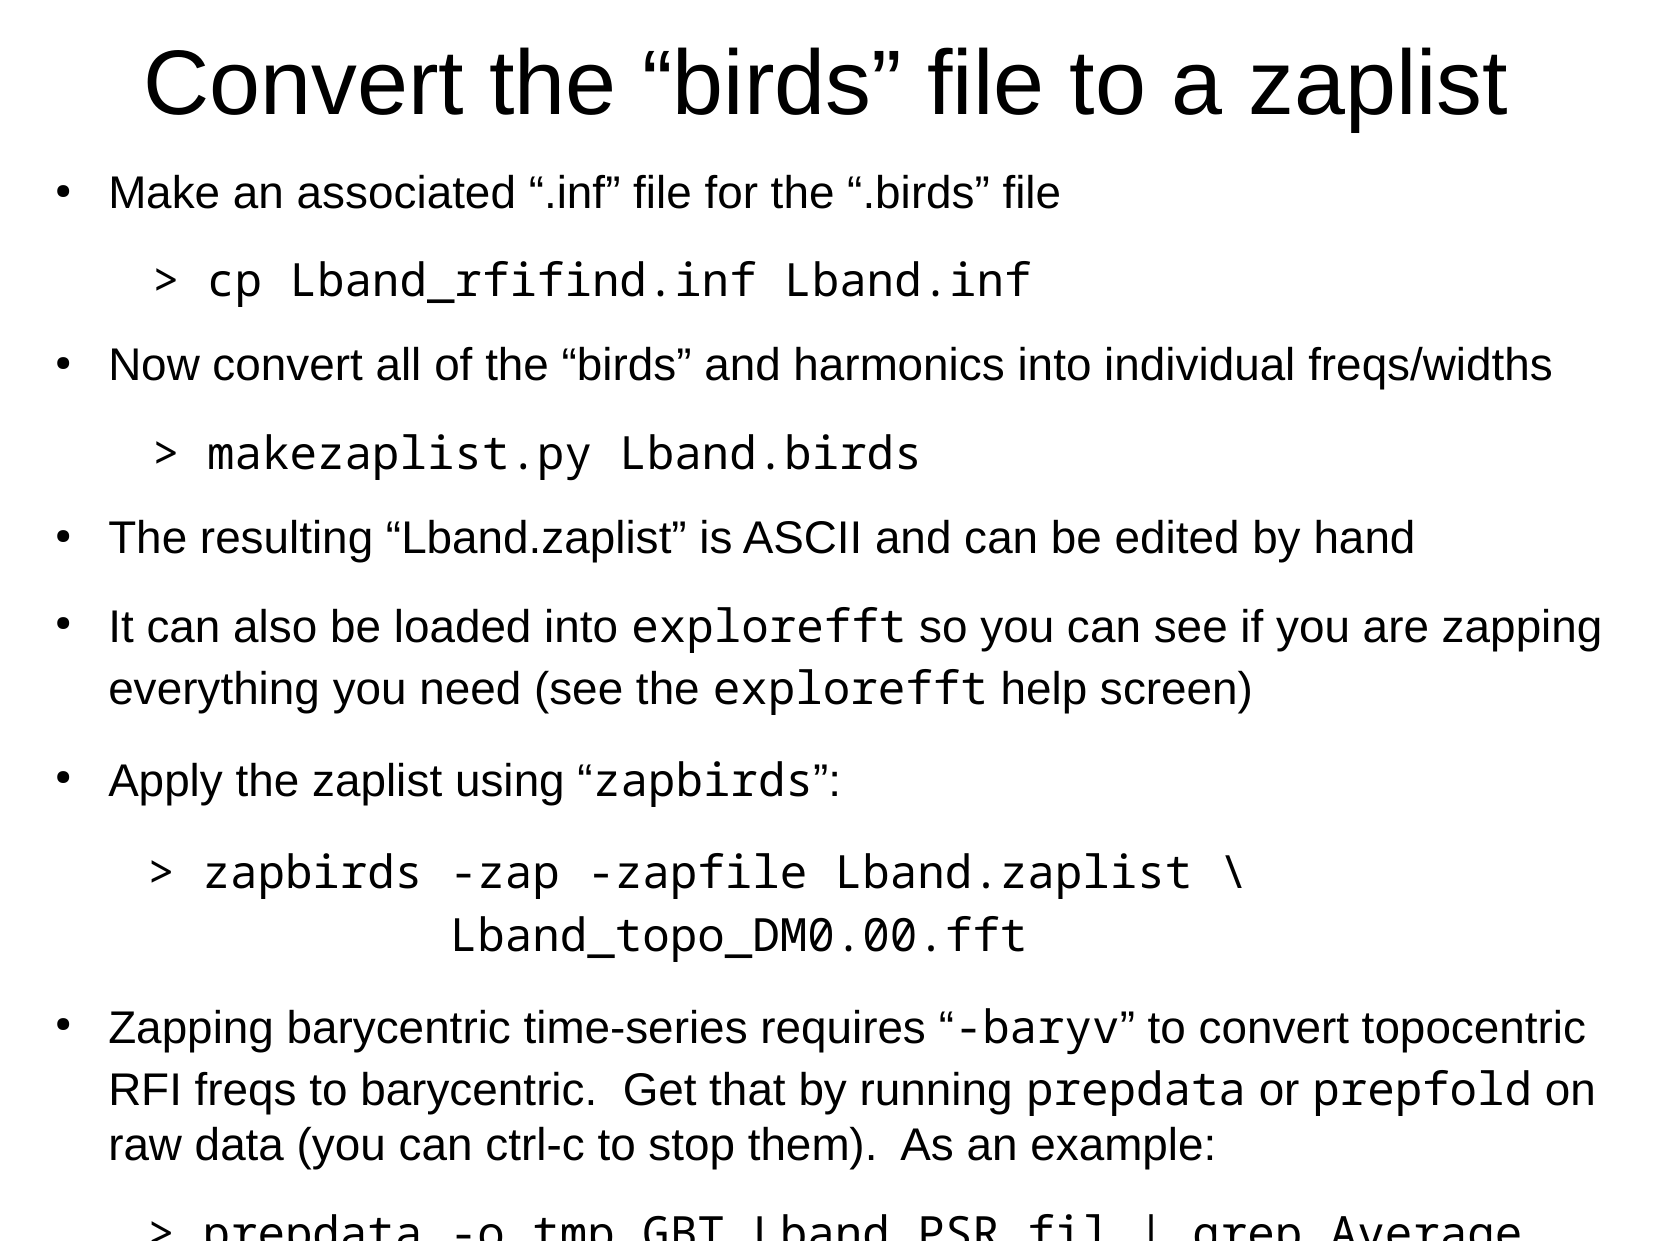

# Convert the “birds” file to a zaplist
Make an associated “.inf” file for the “.birds” file
 > cp Lband_rfifind.inf Lband.inf
Now convert all of the “birds” and harmonics into individual freqs/widths
 > makezaplist.py Lband.birds
The resulting “Lband.zaplist” is ASCII and can be edited by hand
It can also be loaded into explorefft so you can see if you are zapping everything you need (see the explorefft help screen)
Apply the zaplist using “zapbirds”:
 > zapbirds -zap -zapfile Lband.zaplist \ Lband_topo_DM0.00.fft
Zapping barycentric time-series requires “-baryv” to convert topocentric RFI freqs to barycentric. Get that by running prepdata or prepfold on raw data (you can ctrl-c to stop them). As an example:
 > prepdata -o tmp GBT_Lband_PSR.fil | grep Average
 Average topocentric velocity (c) = -5.697334e-05